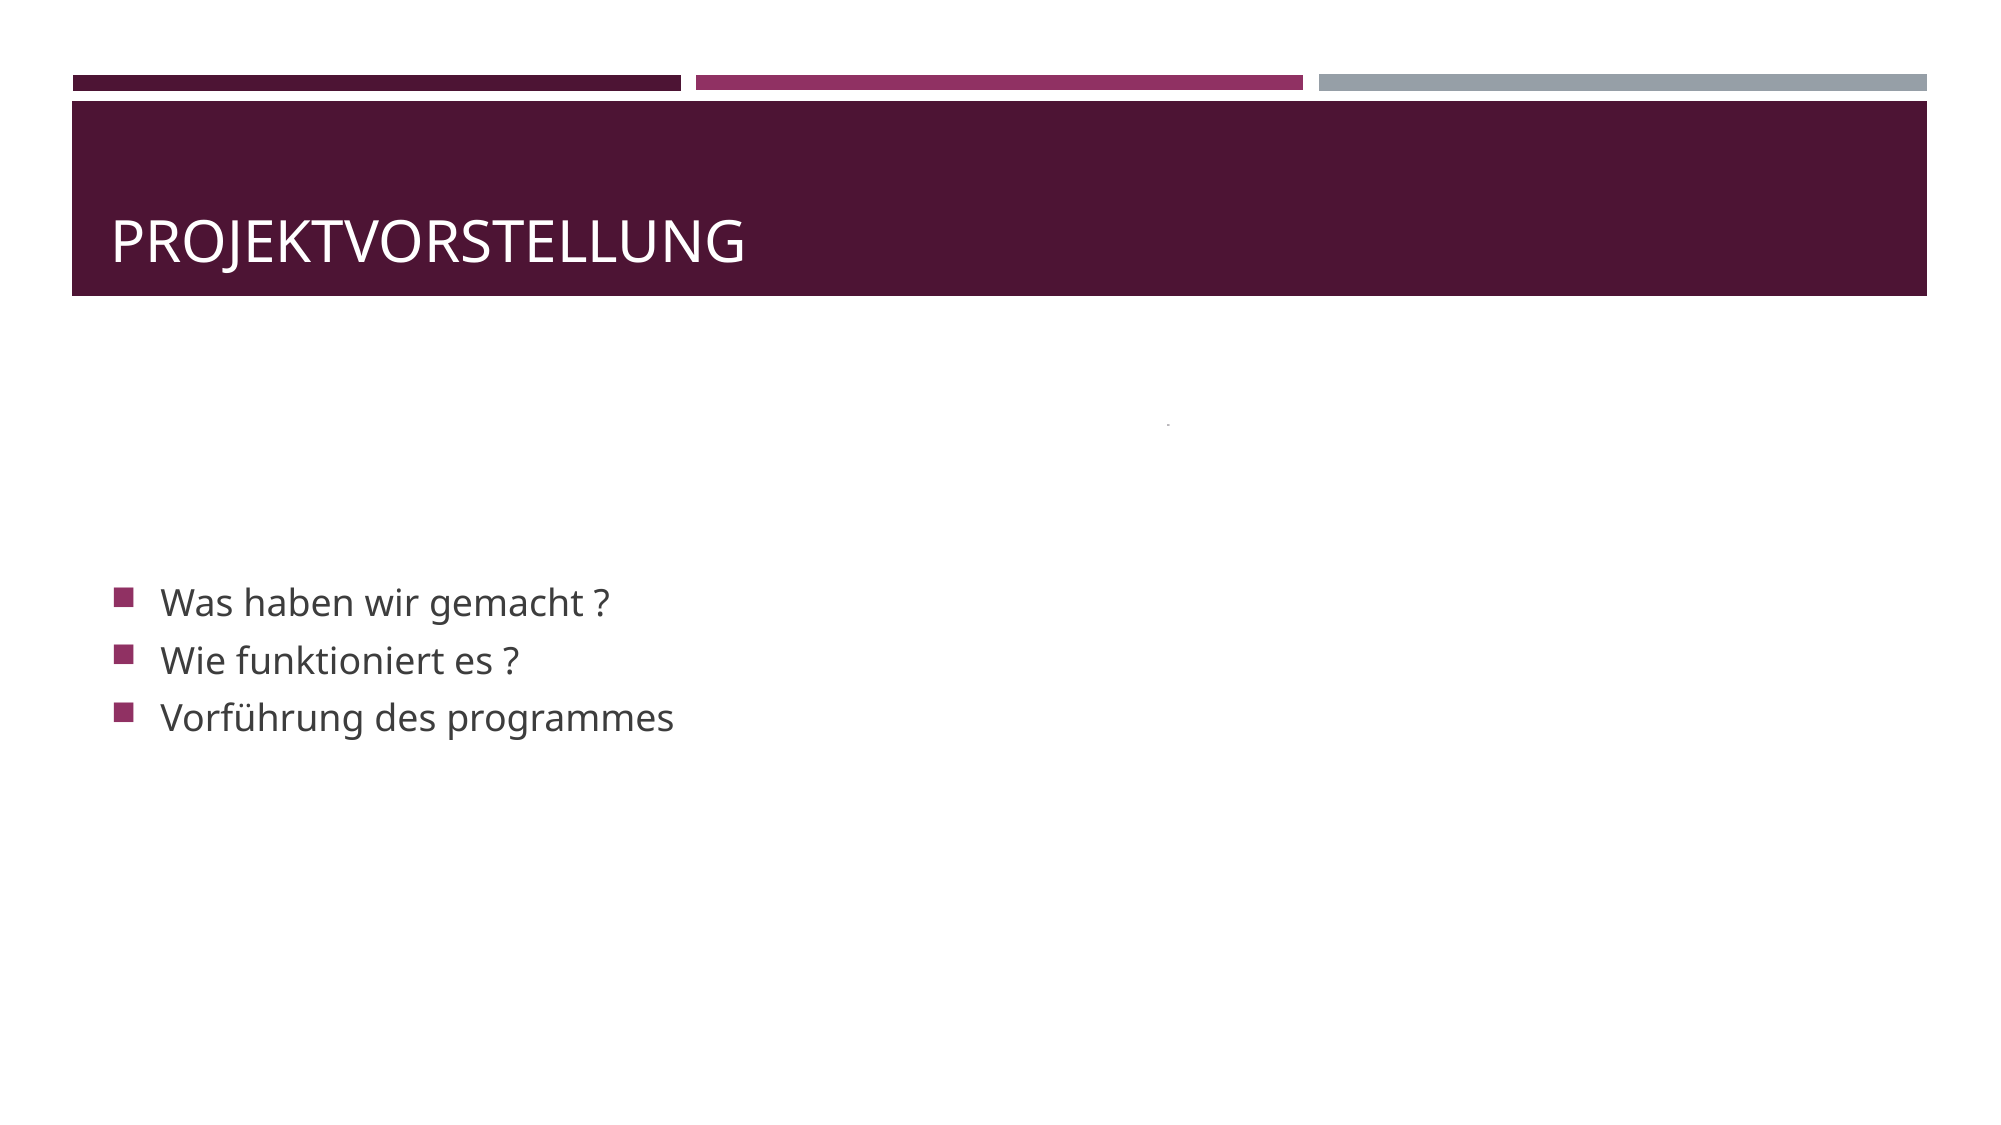

# Projektvorstellung
Was haben wir gemacht ?
Wie funktioniert es ?
Vorführung des programmes